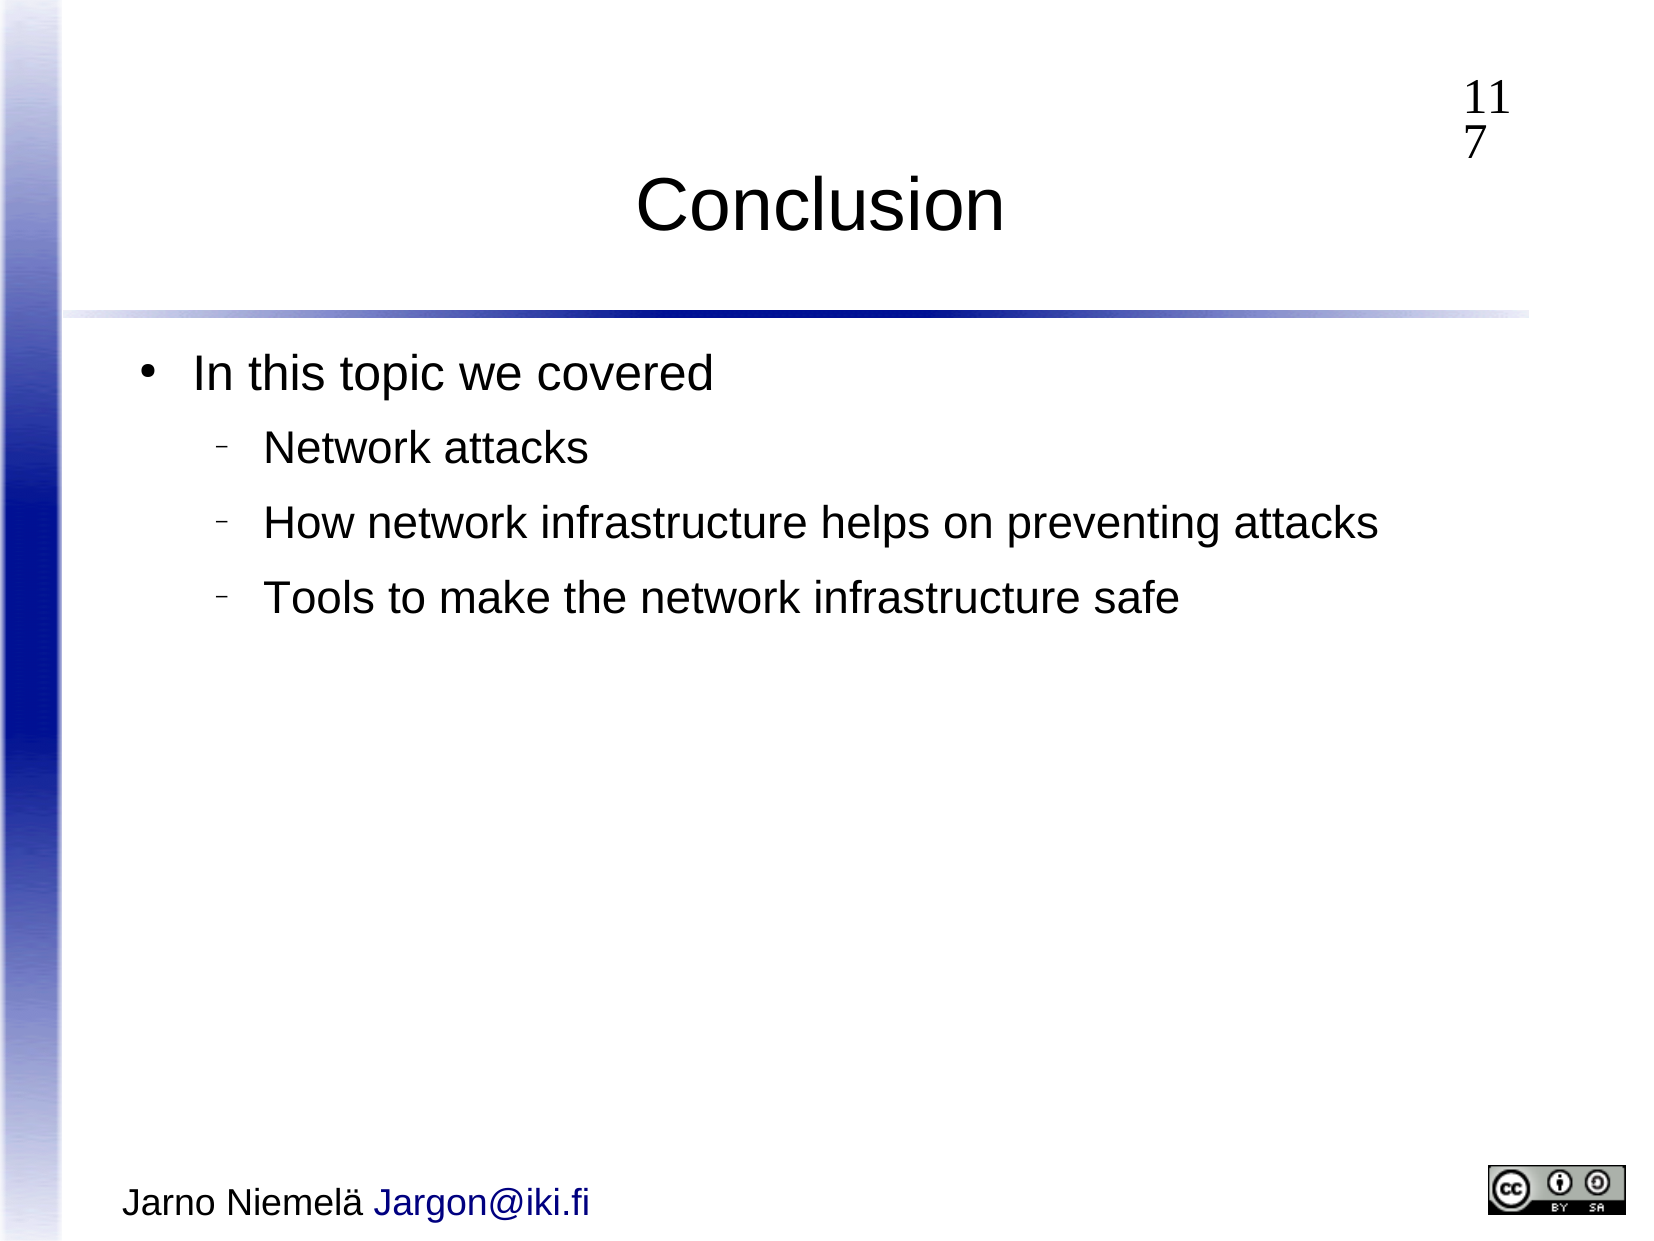

# Conclusion
In this topic we covered
Network attacks
How network infrastructure helps on preventing attacks
Tools to make the network infrastructure safe